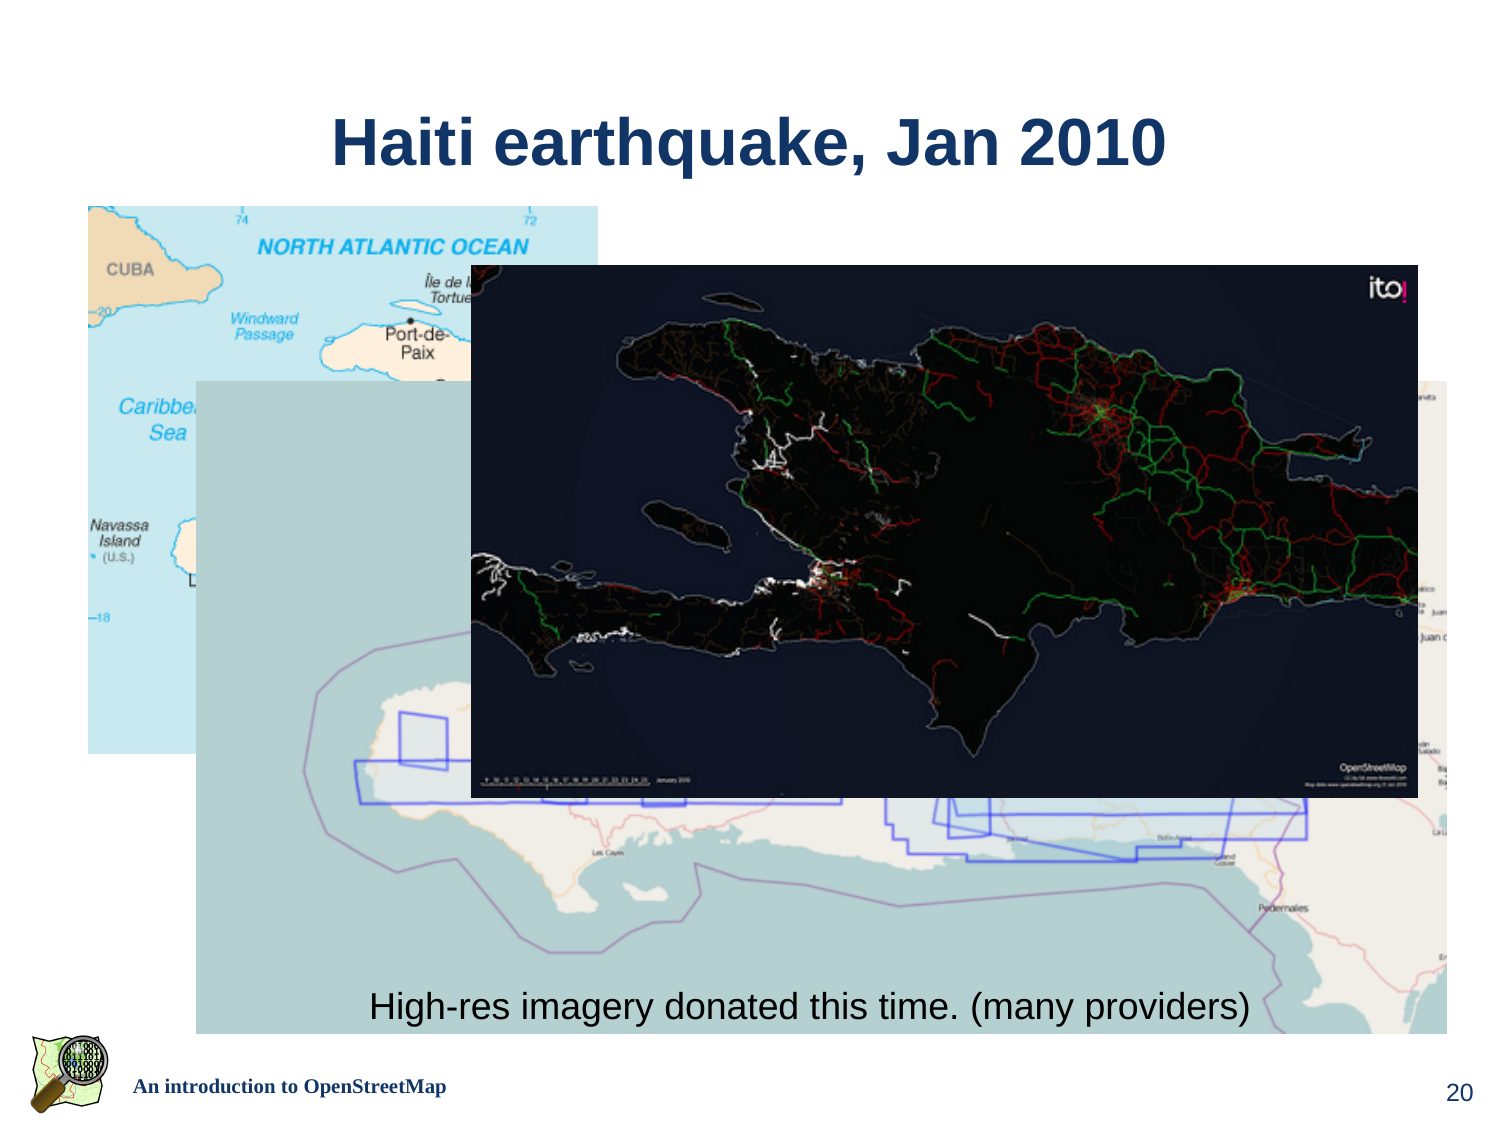

# Haiti earthquake, Jan 2010
High-res imagery donated this time. (many providers)